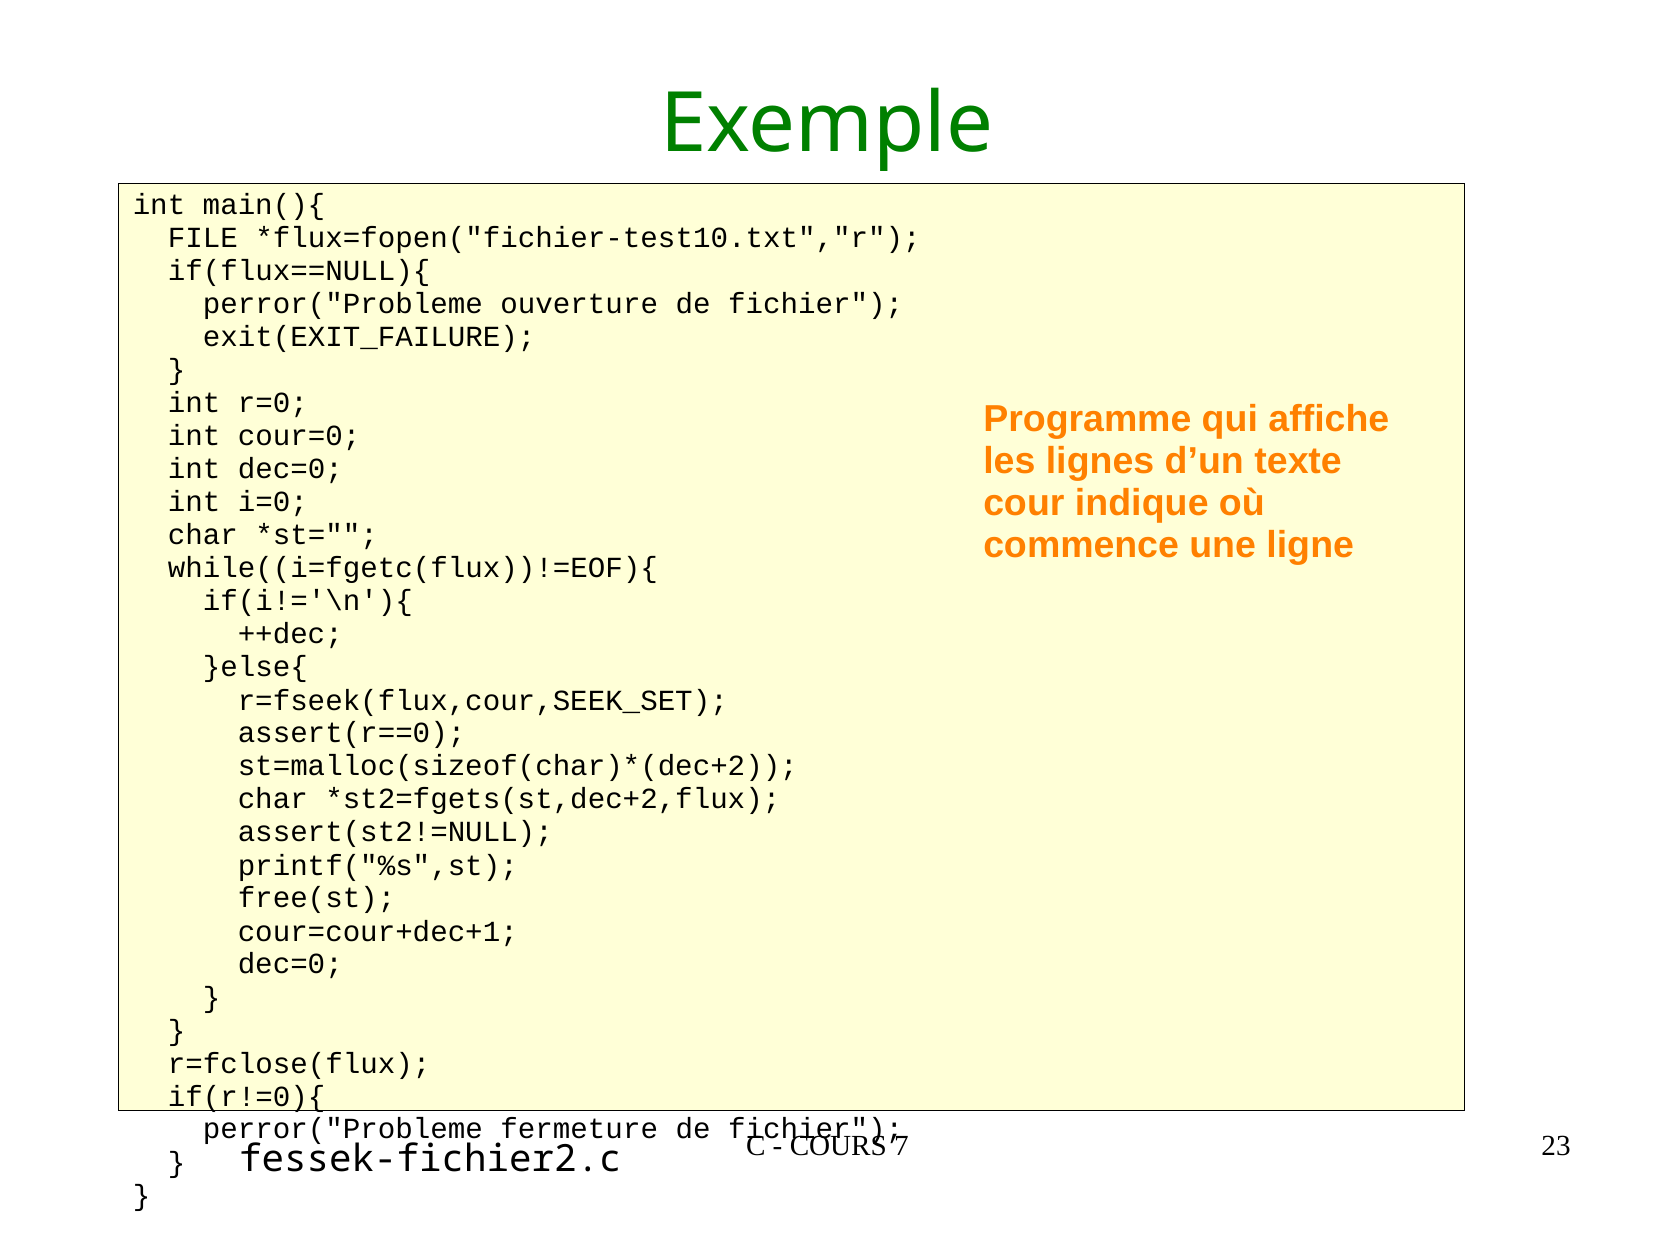

# Exemple
int main(){
 FILE *flux=fopen("fichier-test10.txt","r");
 if(flux==NULL){
 perror("Probleme ouverture de fichier");
 exit(EXIT_FAILURE);
 }
 int r=0;
 int cour=0;
 int dec=0;
 int i=0;
 char *st="";
 while((i=fgetc(flux))!=EOF){
 if(i!='\n'){
 ++dec;
 }else{
 r=fseek(flux,cour,SEEK_SET);
 assert(r==0);
 st=malloc(sizeof(char)*(dec+2));
 char *st2=fgets(st,dec+2,flux);
 assert(st2!=NULL);
 printf("%s",st);
 free(st);
 cour=cour+dec+1;
 dec=0;
 }
 }
 r=fclose(flux);
 if(r!=0){
 perror("Probleme fermeture de fichier");
 }
}
Programme qui affiche les lignes d’un texte
cour indique où commence une ligne
fessek-fichier2.c
C - COURS 7
23